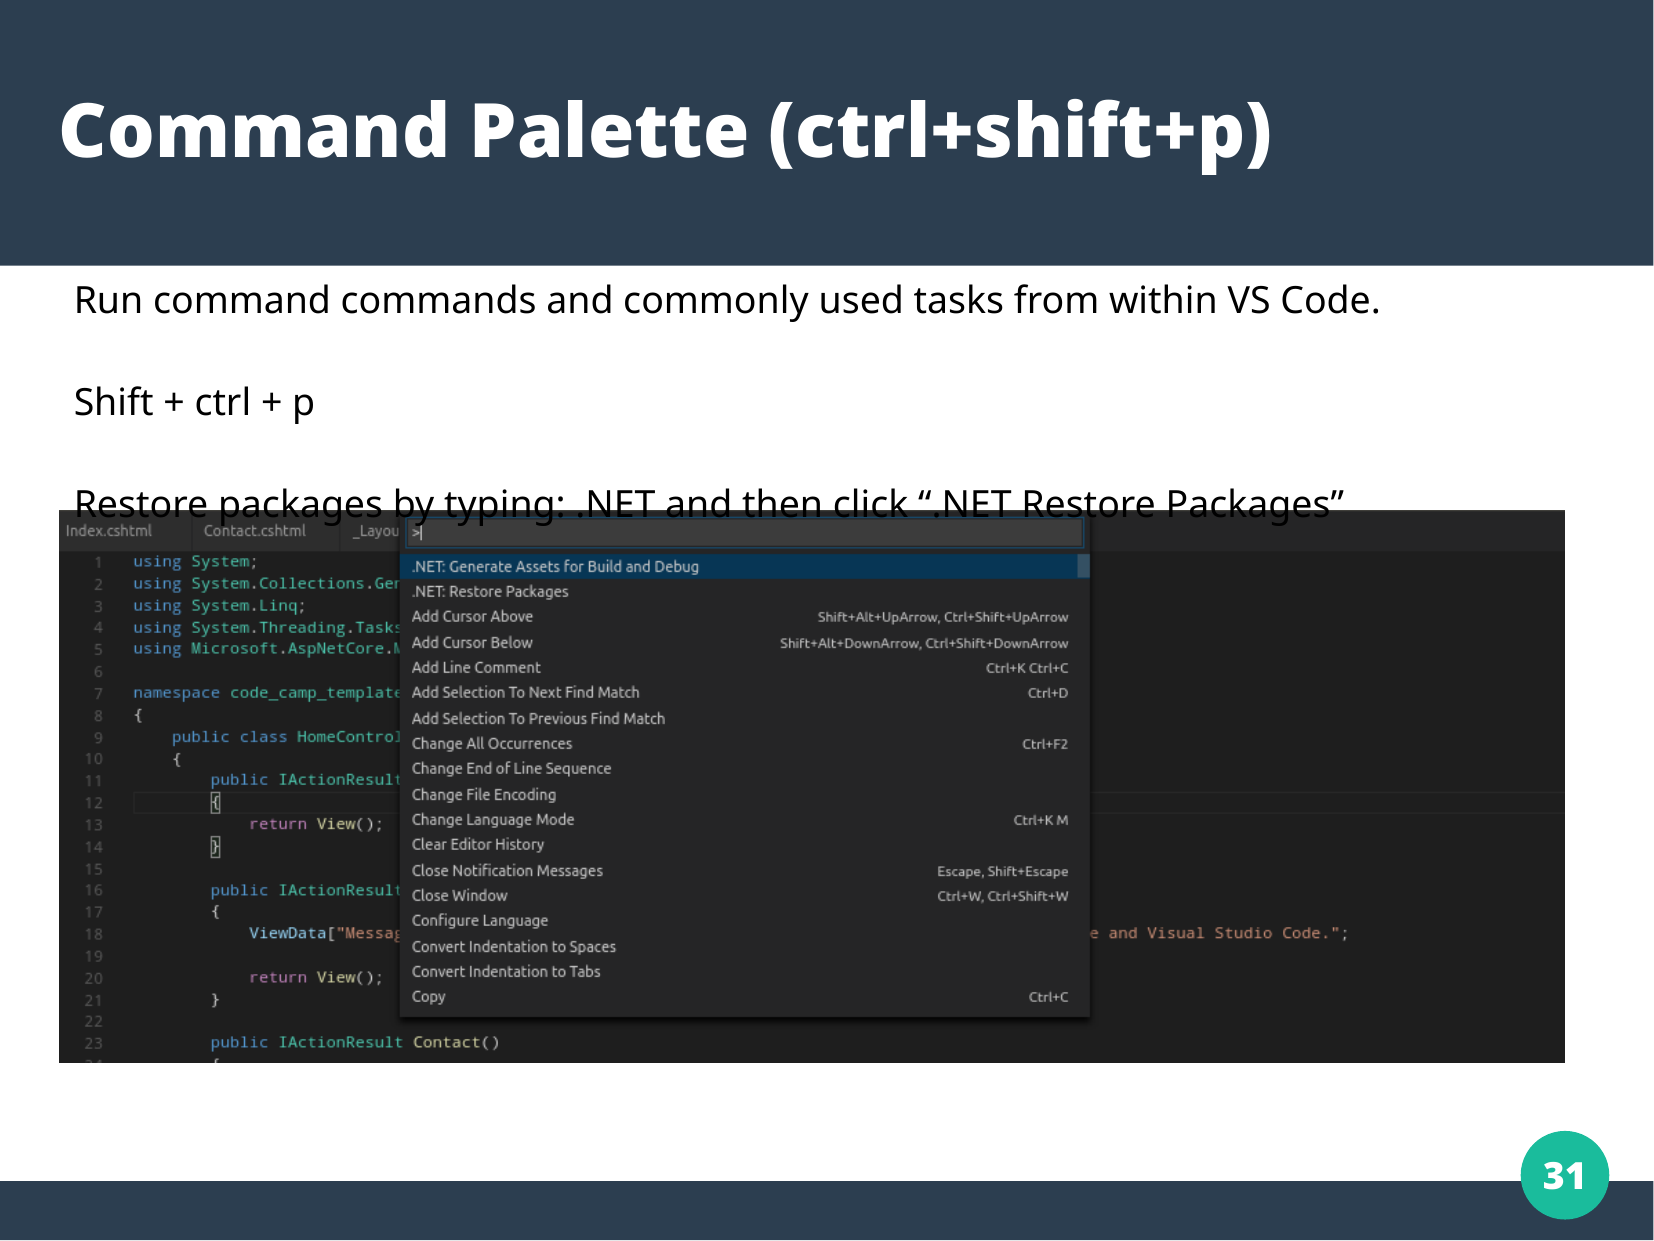

# Command Palette (ctrl+shift+p)
Run command commands and commonly used tasks from within VS Code.
Shift + ctrl + p
Restore packages by typing: .NET and then click “.NET Restore Packages”
31